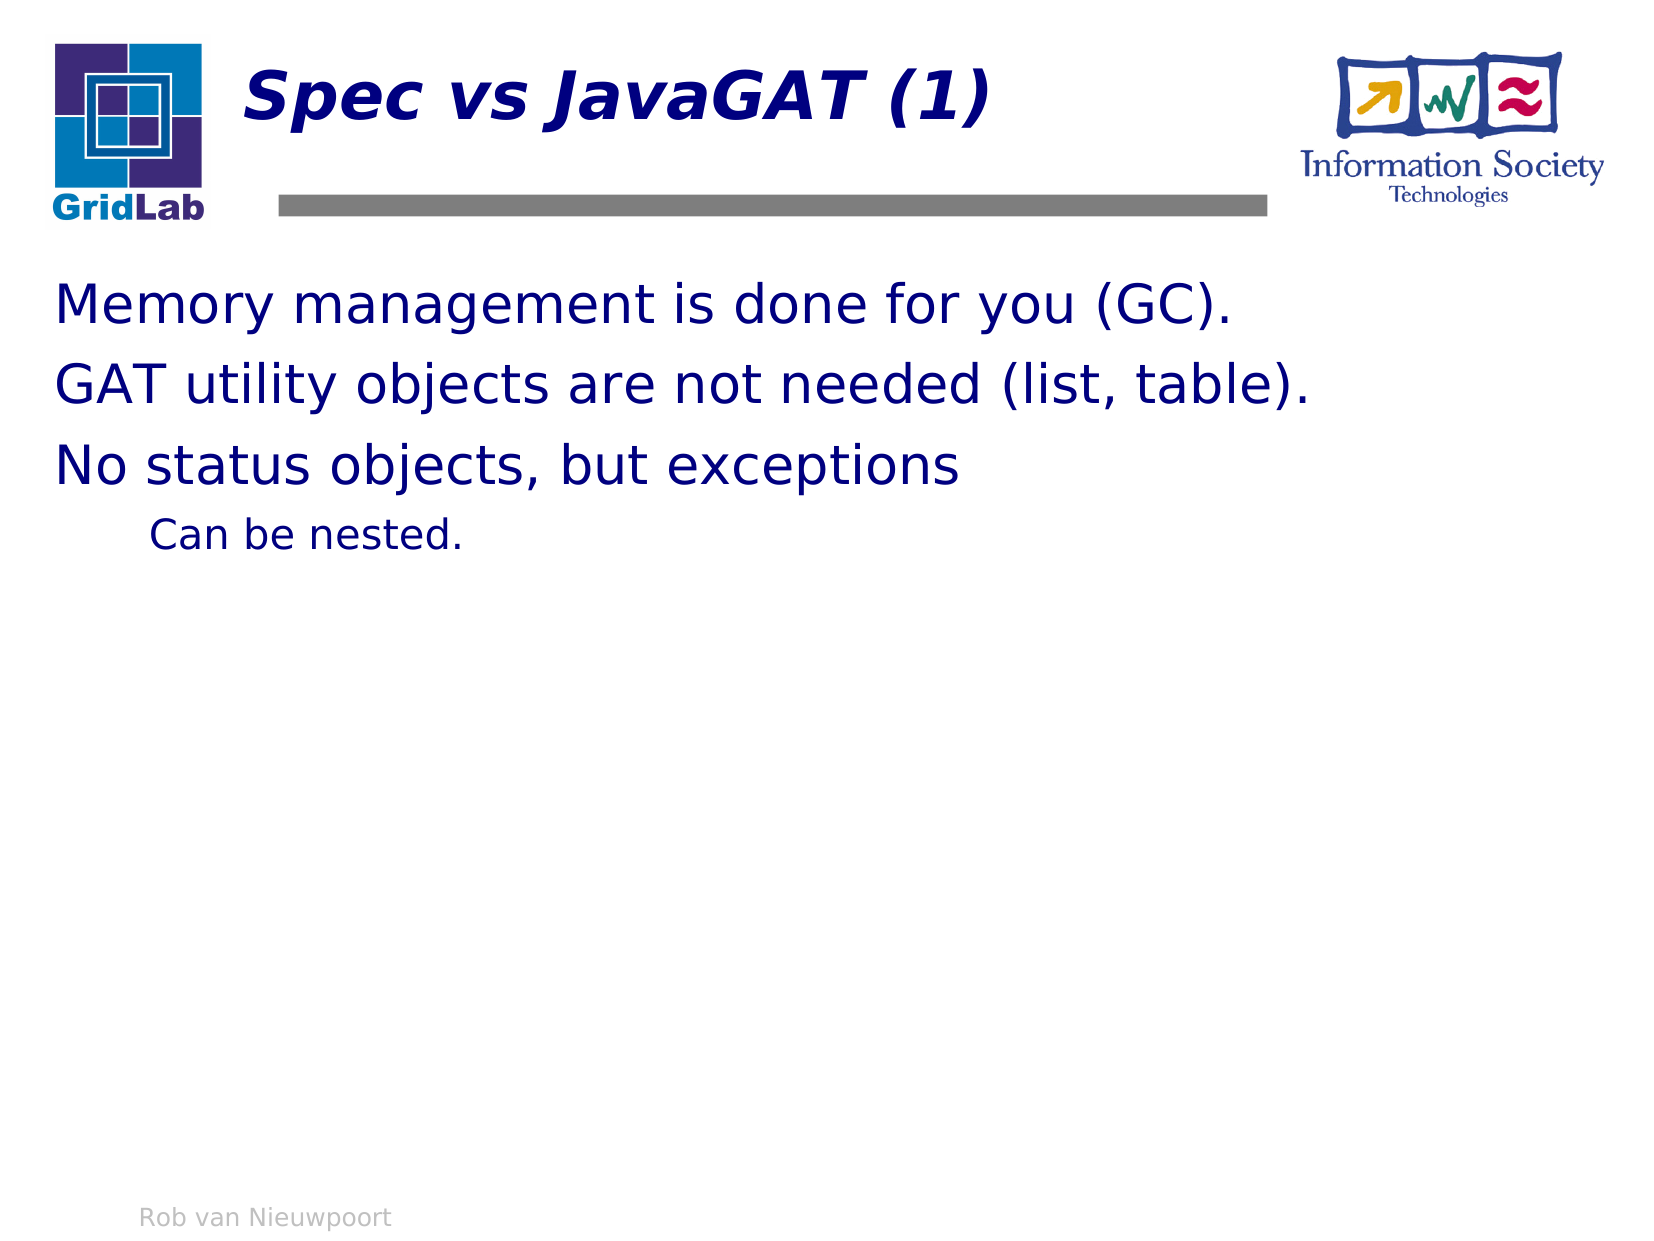

# Spec vs JavaGAT (1)
Memory management is done for you (GC).
GAT utility objects are not needed (list, table).
No status objects, but exceptions
Can be nested.